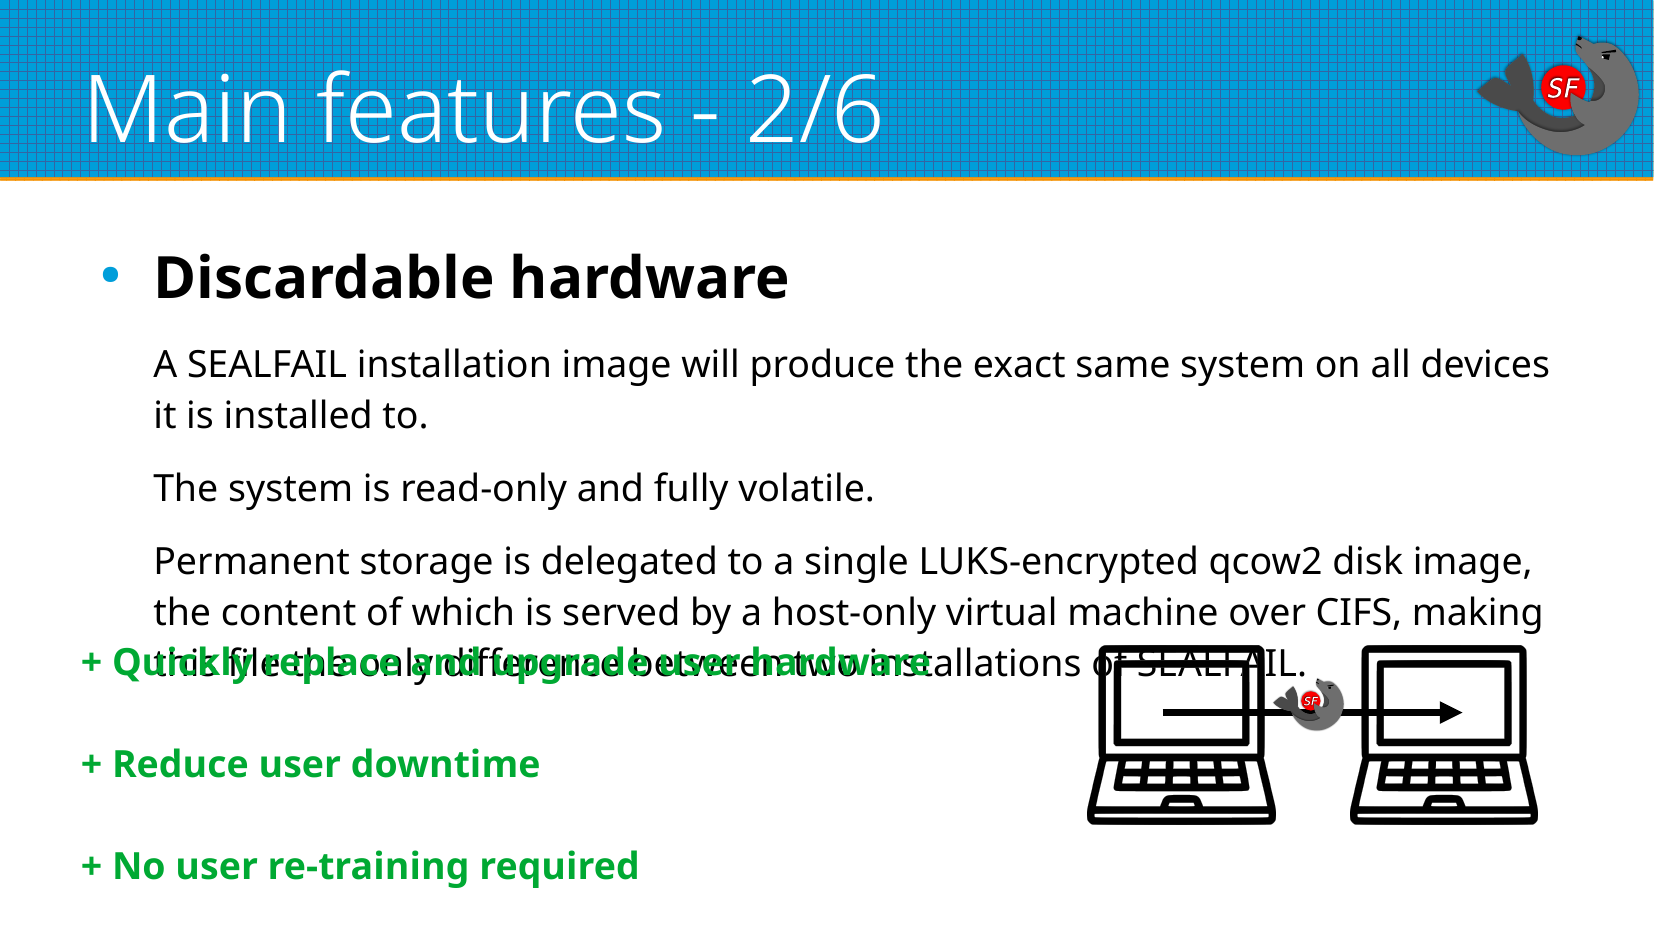

# Main features - 2/6
Discardable hardware
A SEALFAIL installation image will produce the exact same system on all devices it is installed to.
The system is read-only and fully volatile.
Permanent storage is delegated to a single LUKS-encrypted qcow2 disk image, the content of which is served by a host-only virtual machine over CIFS, making this file the only difference between two installations of SEALFAIL.
+ Quickly replace and upgrade user hardware
+ Reduce user downtime
+ No user re-training required